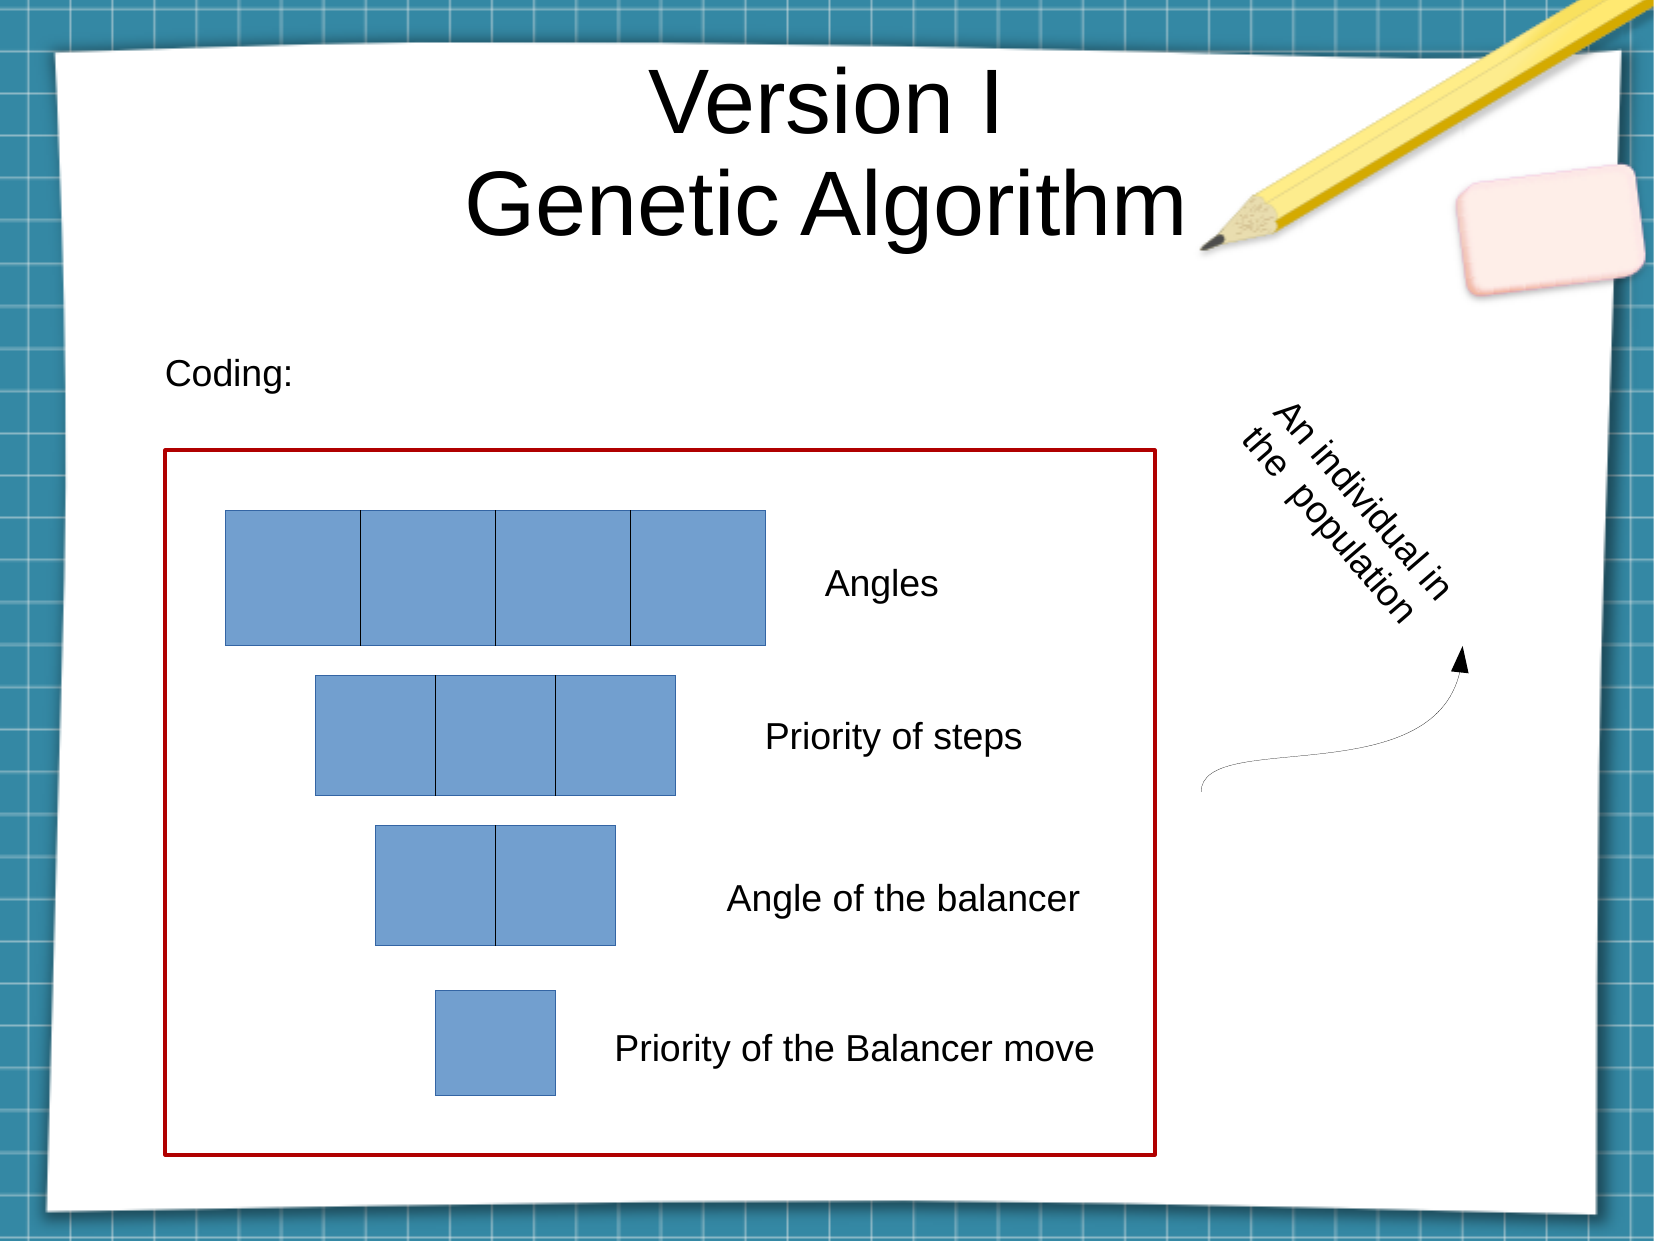

# Version I Genetic Algorithm
Coding:
An individual in the population
Angles
Priority of steps
Angle of the balancer
Priority of the Balancer move